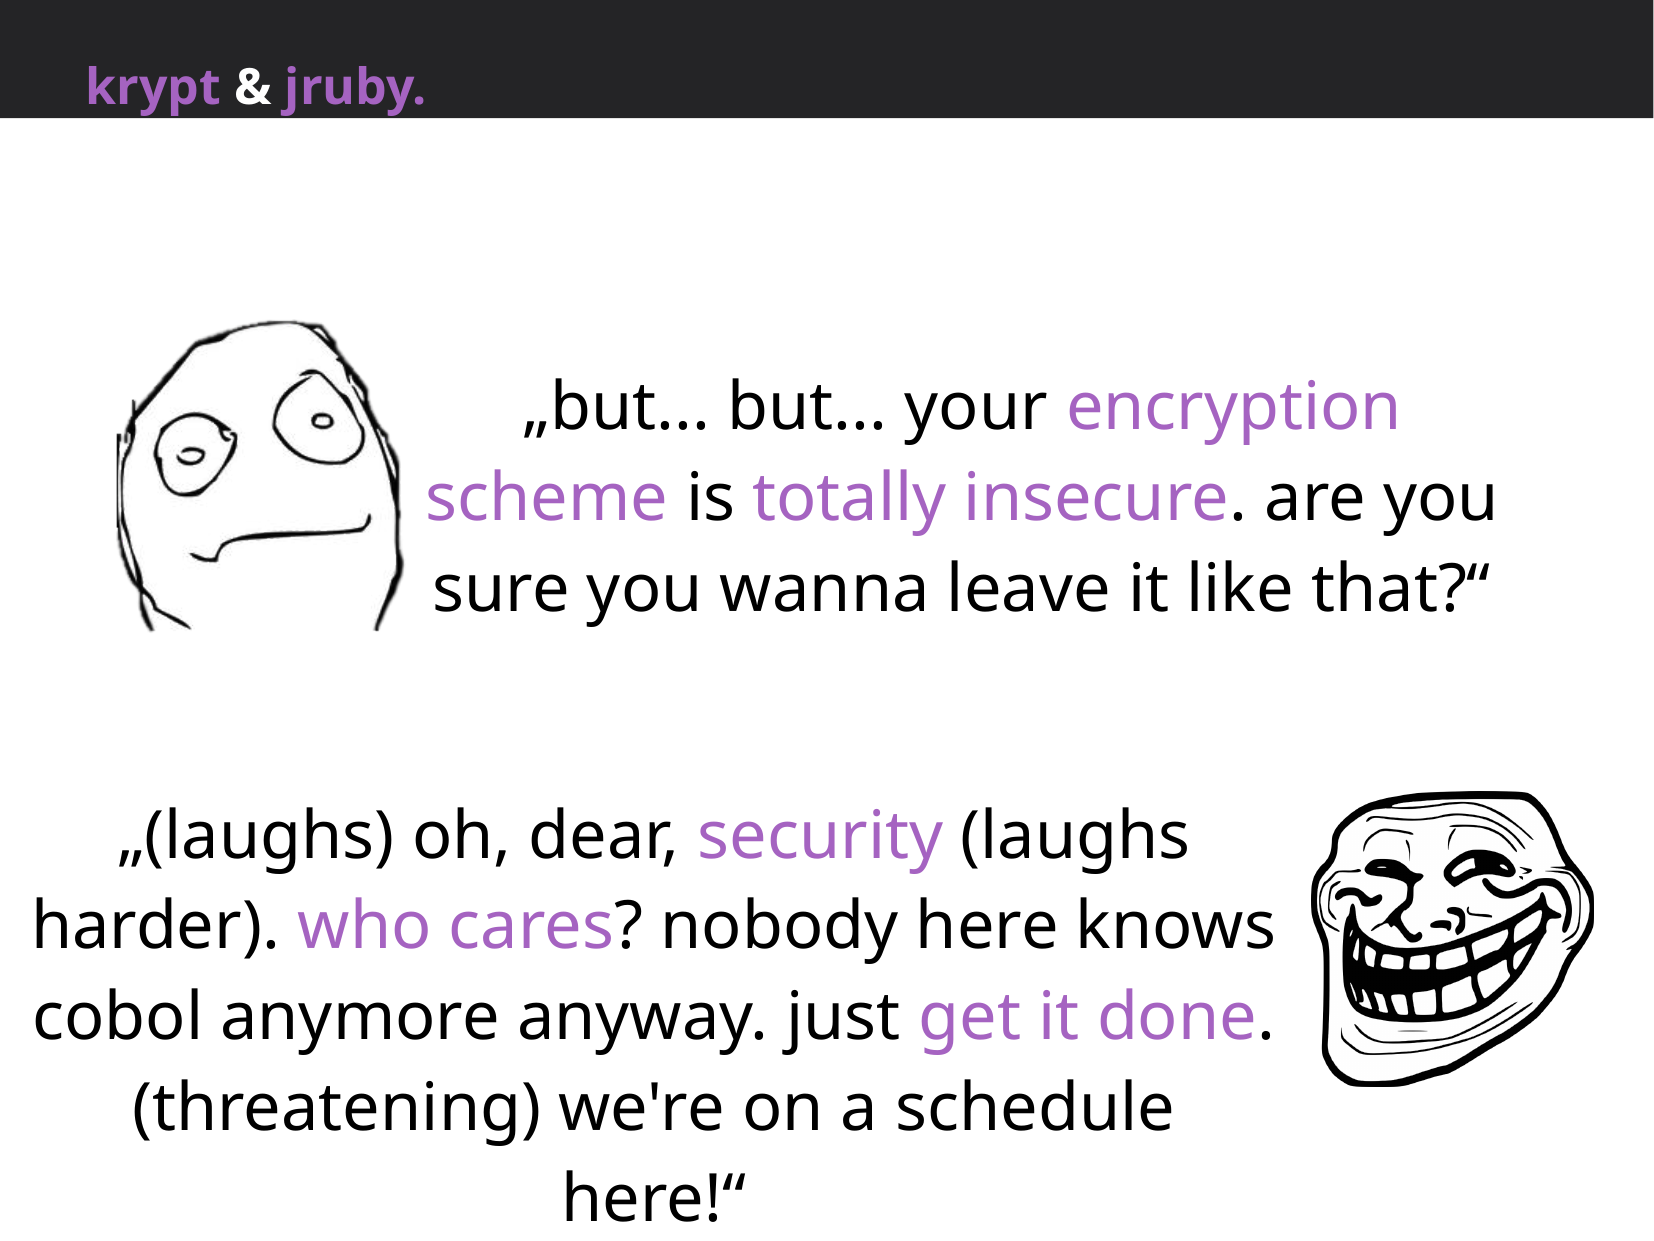

krypt & jruby.
„but... but... your encryption scheme is totally insecure. are you sure you wanna leave it like that?“
„(laughs) oh, dear, security (laughs harder). who cares? nobody here knows cobol anymore anyway. just get it done. (threatening) we're on a schedule here!“